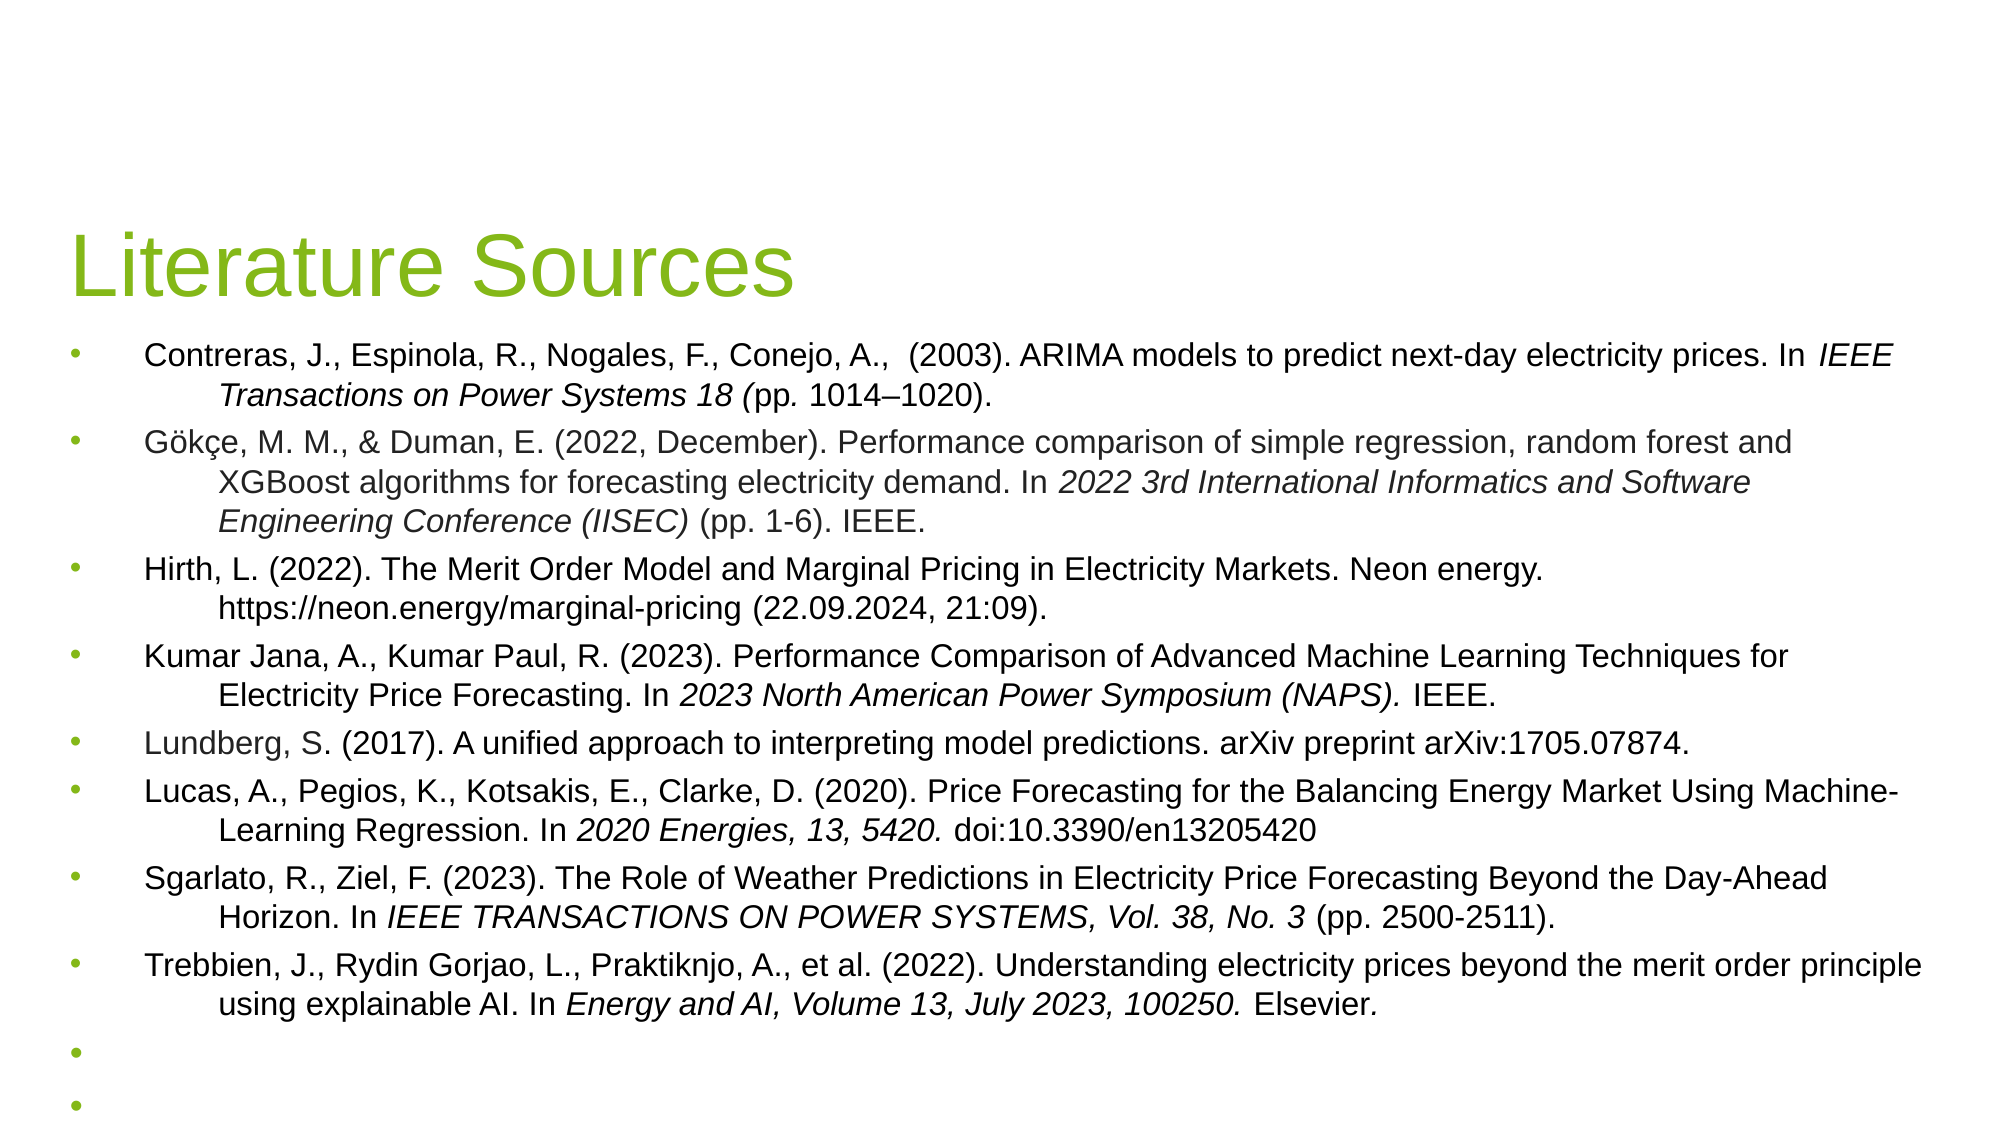

# Literature Sources
Contreras, J., Espinola, R., Nogales, F., Conejo, A., (2003). ARIMA models to predict next-day electricity prices. In IEEE Transactions on Power Systems 18 (pp. 1014–1020).
Gökçe, M. M., & Duman, E. (2022, December). Performance comparison of simple regression, random forest and XGBoost algorithms for forecasting electricity demand. In 2022 3rd International Informatics and Software Engineering Conference (IISEC) (pp. 1-6). IEEE.
Hirth, L. (2022). The Merit Order Model and Marginal Pricing in Electricity Markets. Neon energy. https://neon.energy/marginal-pricing (22.09.2024, 21:09).
Kumar Jana, A., Kumar Paul, R. (2023). Performance Comparison of Advanced Machine Learning Techniques for Electricity Price Forecasting. In 2023 North American Power Symposium (NAPS). IEEE.
Lundberg, S. (2017). A unified approach to interpreting model predictions. arXiv preprint arXiv:1705.07874.
Lucas, A., Pegios, K., Kotsakis, E., Clarke, D. (2020). Price Forecasting for the Balancing Energy Market Using Machine-Learning Regression. In 2020 Energies, 13, 5420. doi:10.3390/en13205420
Sgarlato, R., Ziel, F. (2023). The Role of Weather Predictions in Electricity Price Forecasting Beyond the Day-Ahead Horizon. In IEEE TRANSACTIONS ON POWER SYSTEMS, Vol. 38, No. 3 (pp. 2500-2511).
Trebbien, J., Rydin Gorjao, L., Praktiknjo, A., et al. (2022). Understanding electricity prices beyond the merit order principle using explainable AI. In Energy and AI, Volume 13, July 2023, 100250. Elsevier.